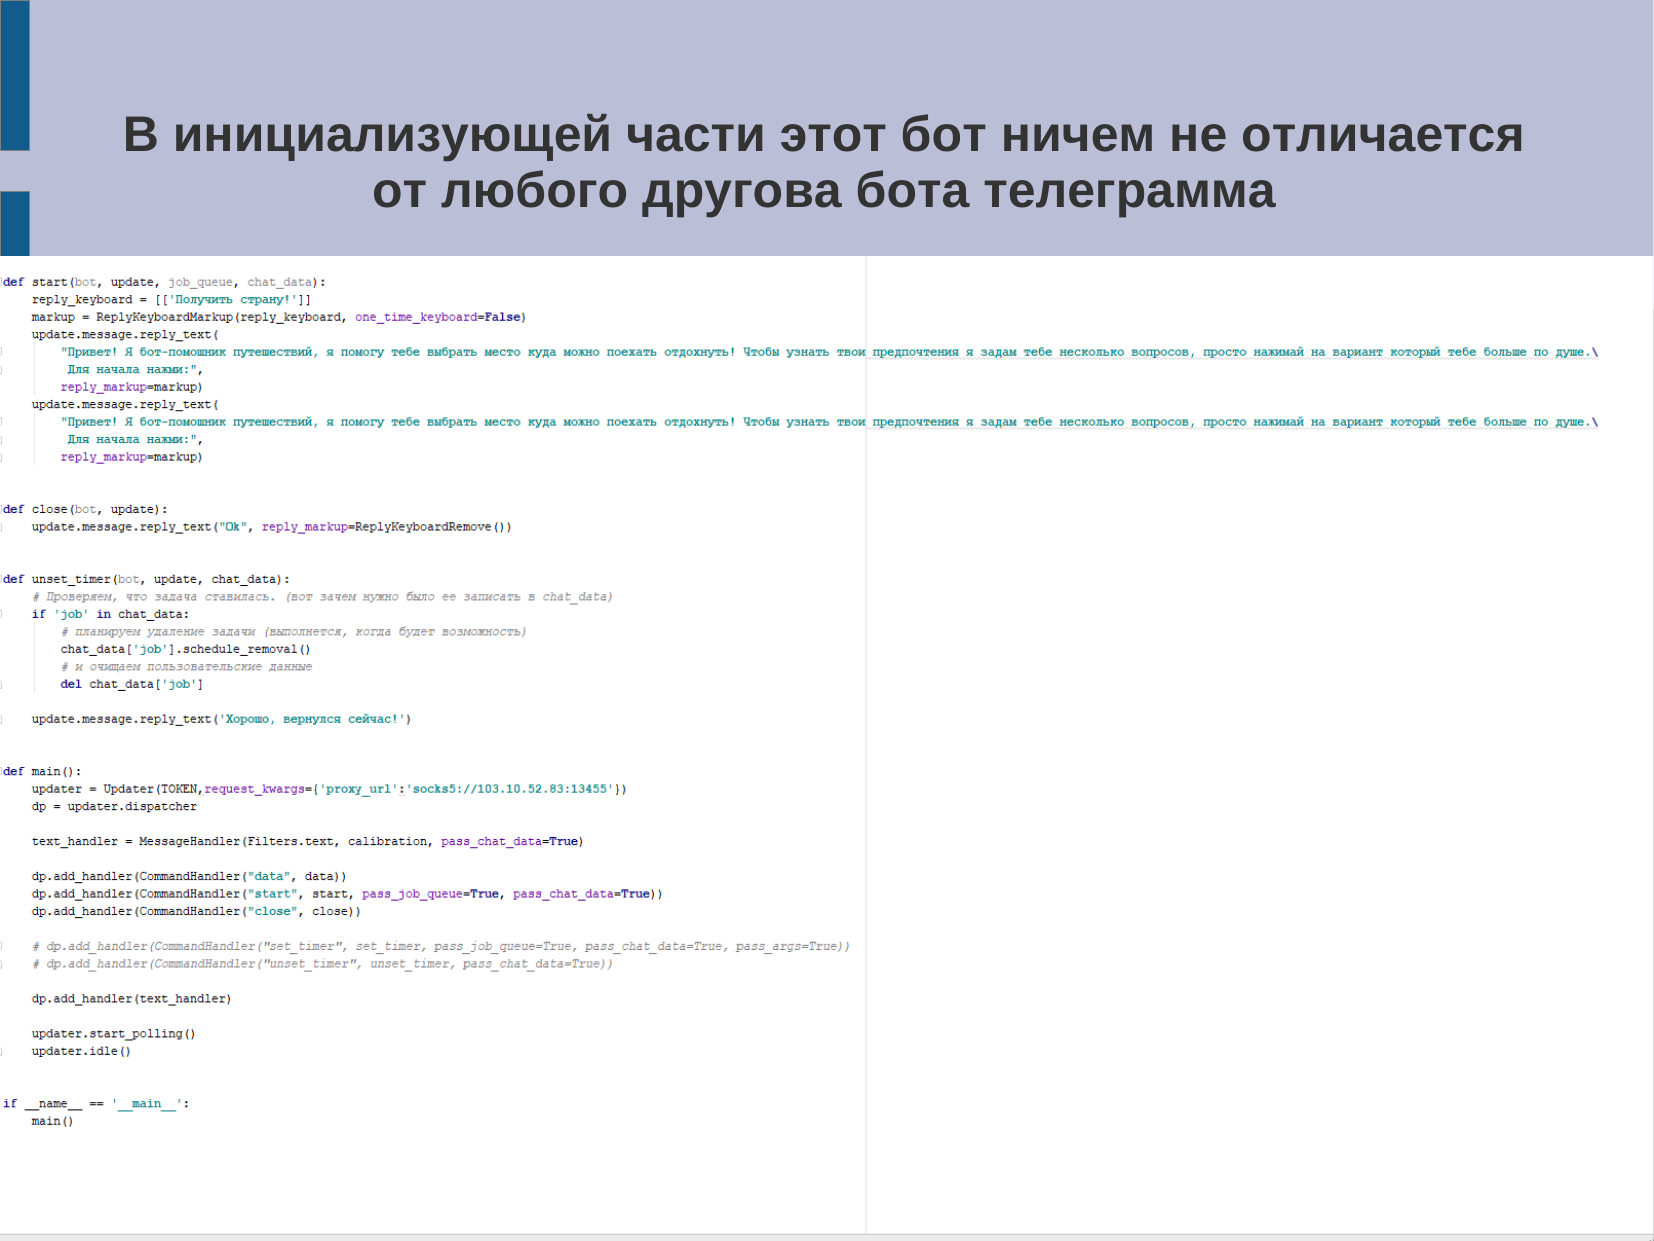

# В инициализующей части этот бот ничем не отличается от любого другова бота телеграмма